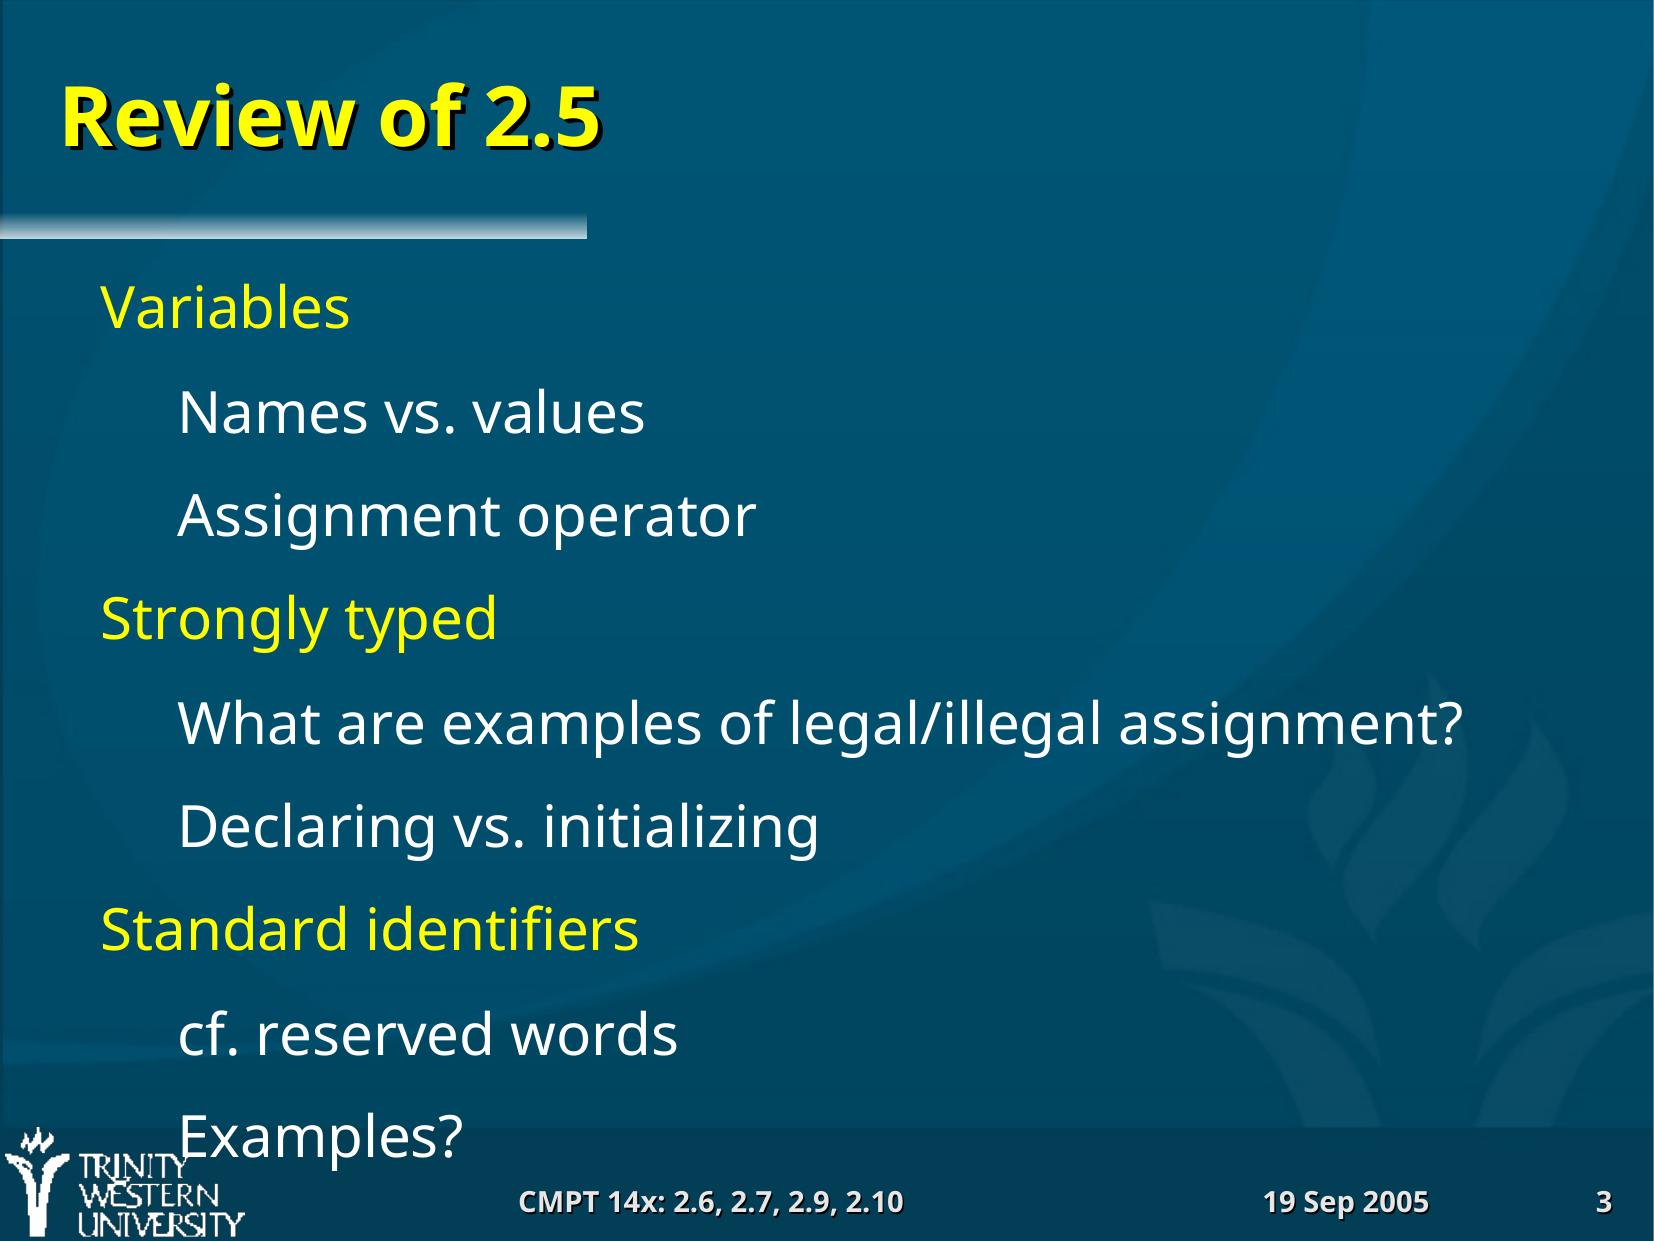

# Review of 2.5
Variables
Names vs. values
Assignment operator
Strongly typed
What are examples of legal/illegal assignment?
Declaring vs. initializing
Standard identifiers
cf. reserved words
Examples?
CMPT 14x: 2.6, 2.7, 2.9, 2.10
19 Sep 2005
3